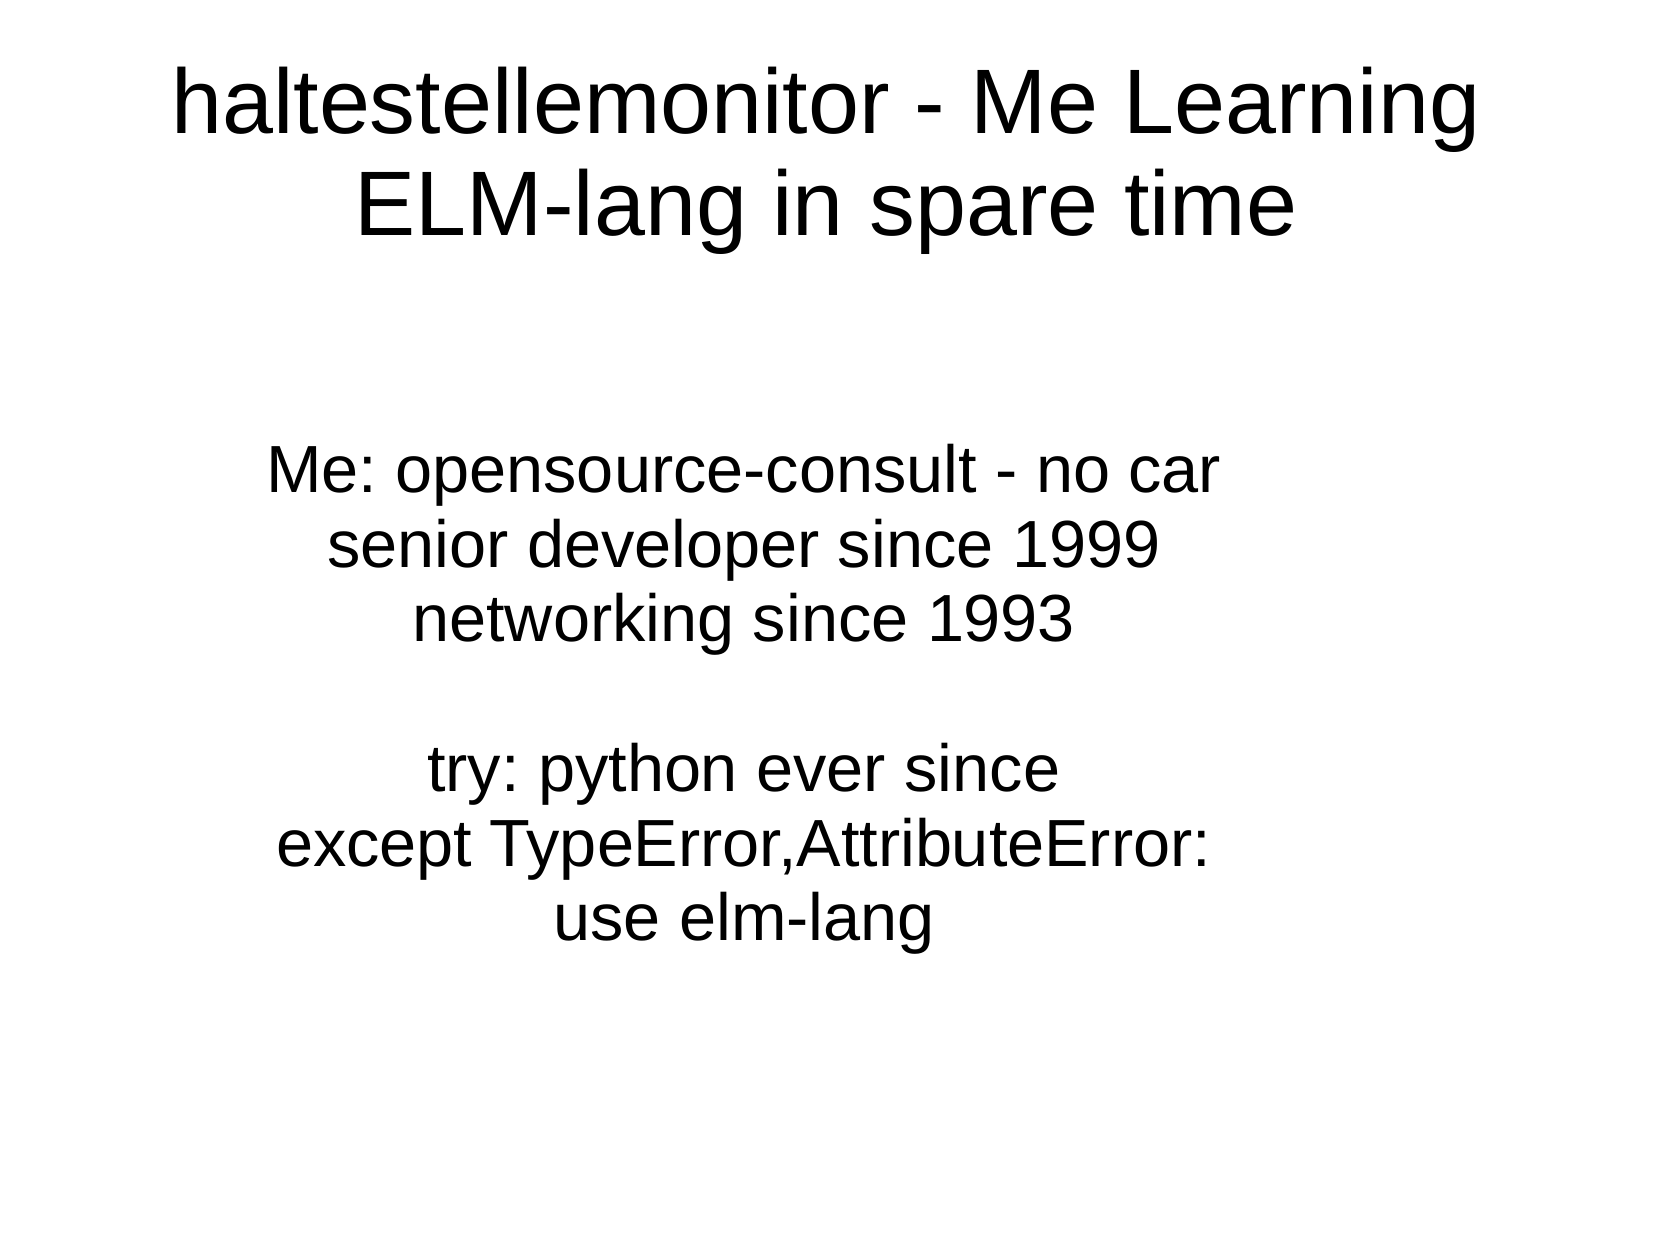

# haltestellemonitor - Me Learning ELM-lang in spare time
Me: opensource-consult - no car
senior developer since 1999
networking since 1993
try: python ever since
except TypeError,AttributeError:
use elm-lang